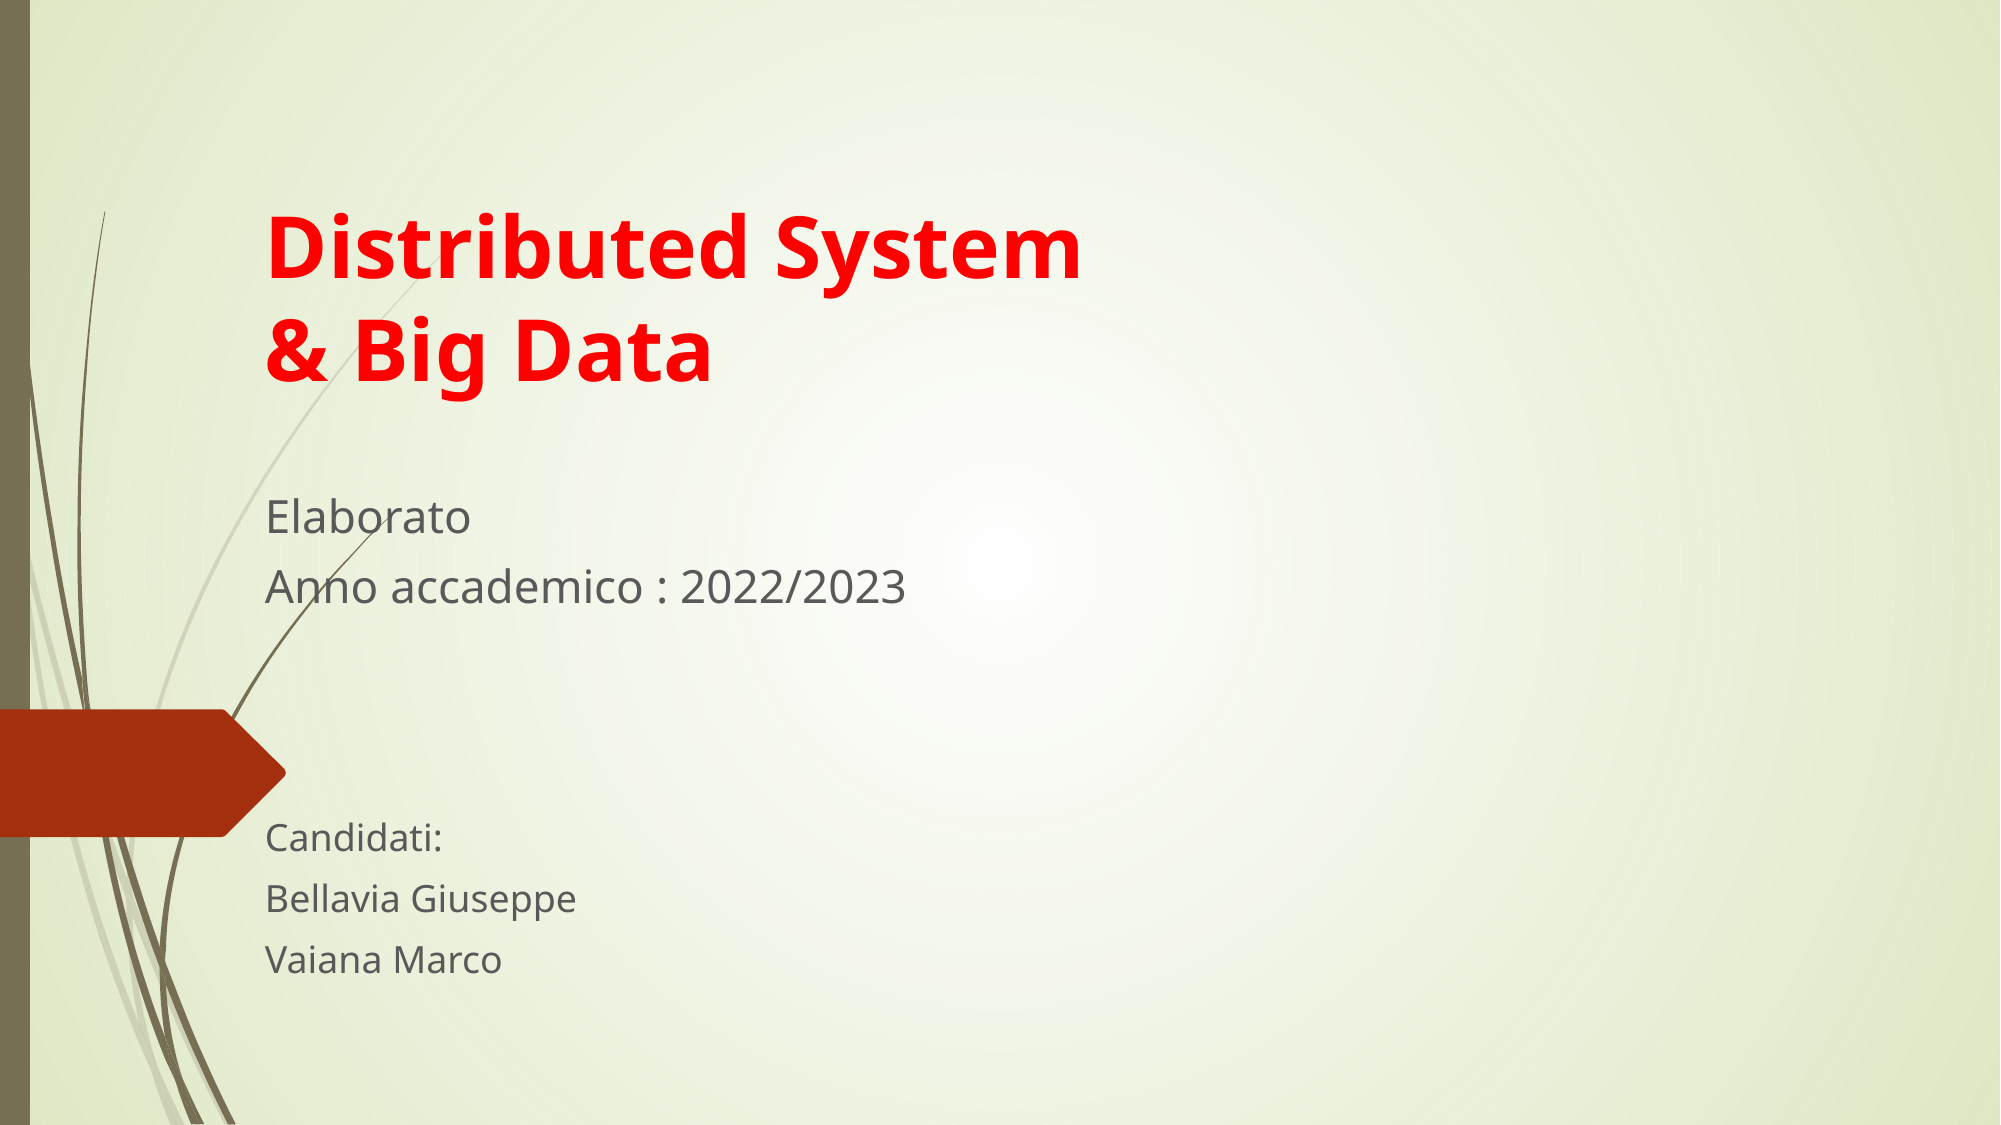

# Distributed System & Big Data
Elaborato
Anno accademico : 2022/2023
Candidati:
Bellavia Giuseppe
Vaiana Marco